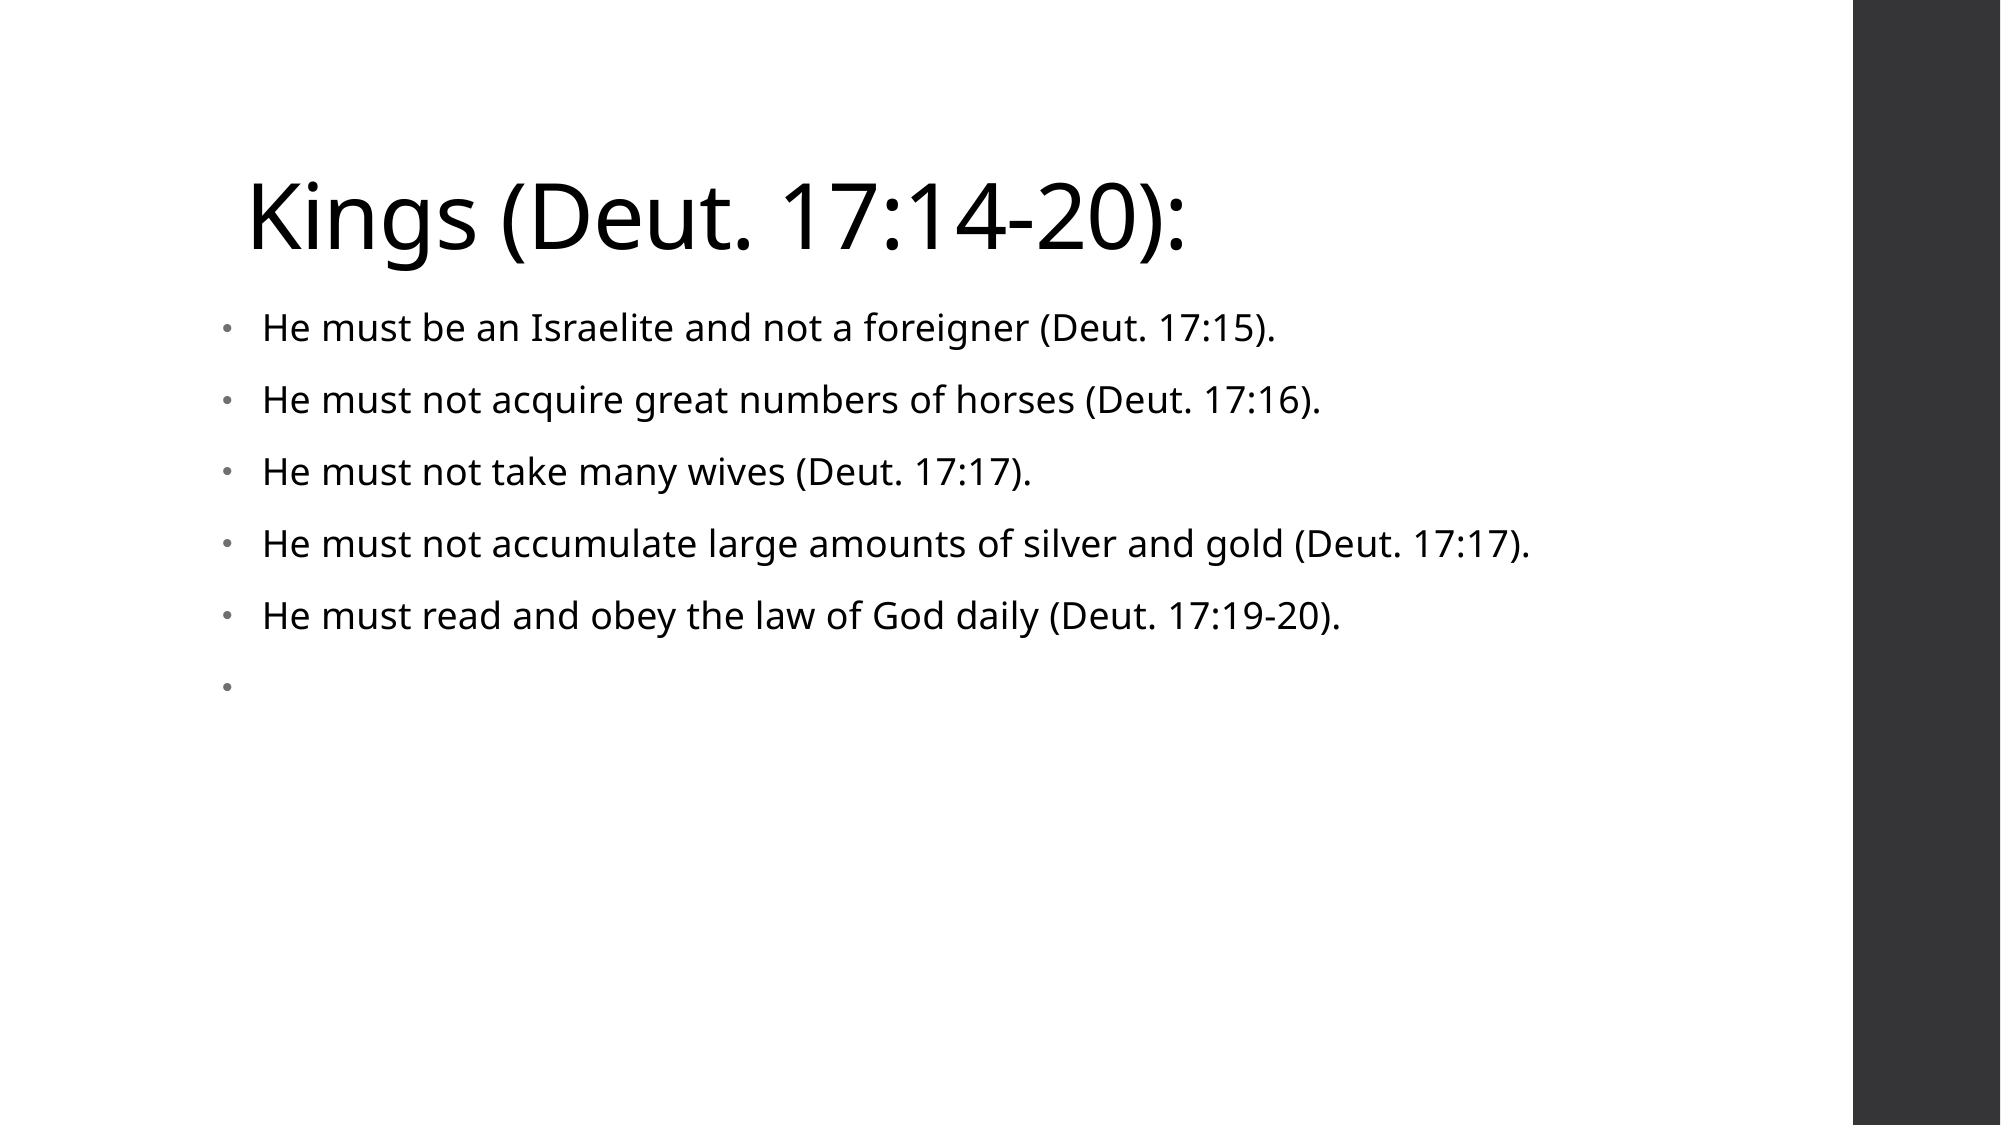

# Kings (Deut. 17:14-20):
 He must be an Israelite and not a foreigner (Deut. 17:15).
 He must not acquire great numbers of horses (Deut. 17:16).
 He must not take many wives (Deut. 17:17).
 He must not accumulate large amounts of silver and gold (Deut. 17:17).
 He must read and obey the law of God daily (Deut. 17:19-20).